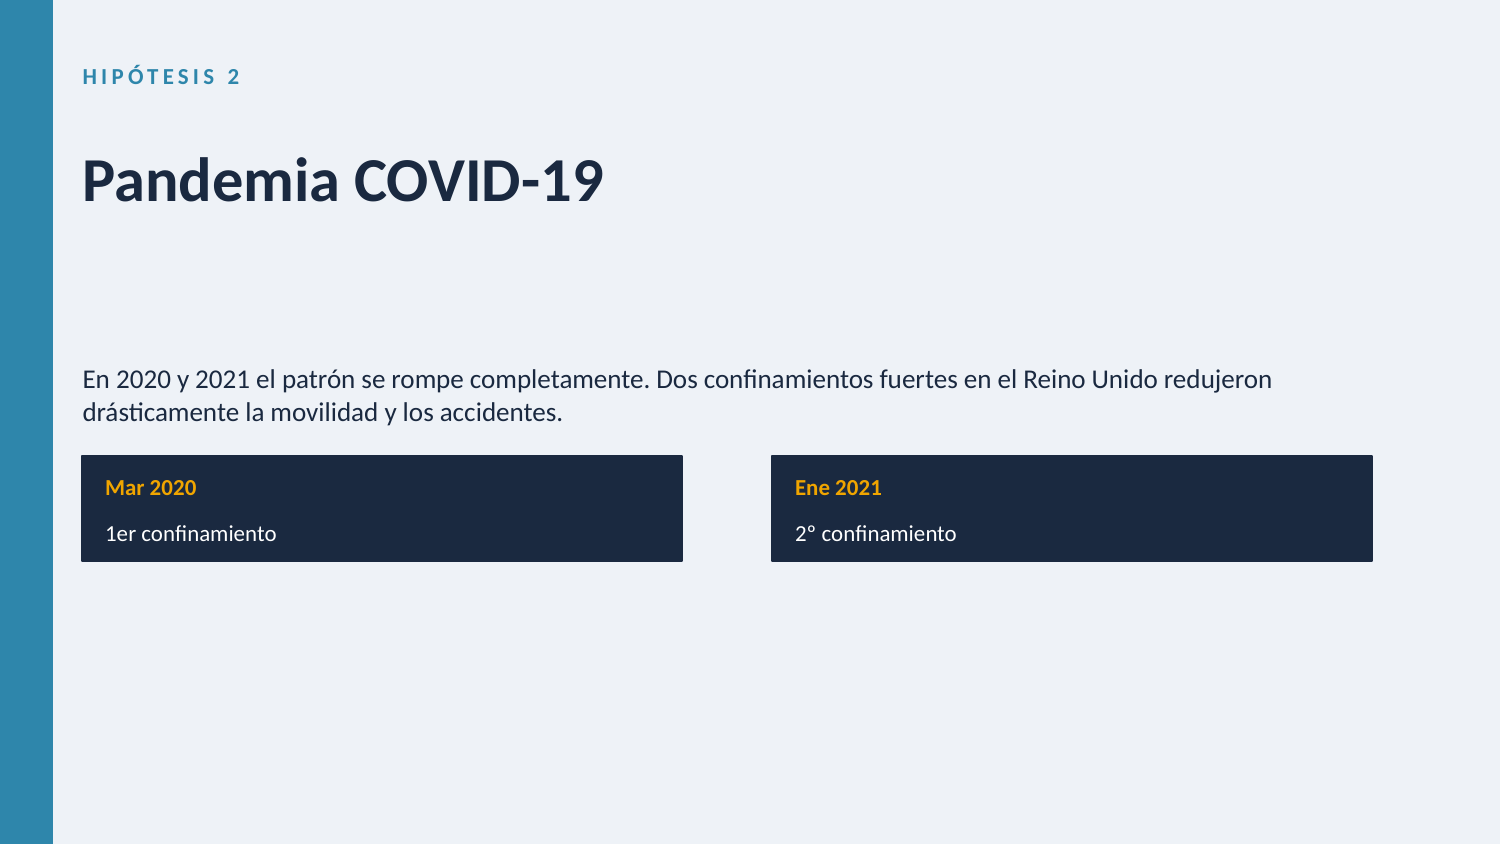

HIPÓTESIS 2
Pandemia COVID-19
En 2020 y 2021 el patrón se rompe completamente. Dos confinamientos fuertes en el Reino Unido redujeron drásticamente la movilidad y los accidentes.
Mar 2020
Ene 2021
1er confinamiento
2º confinamiento